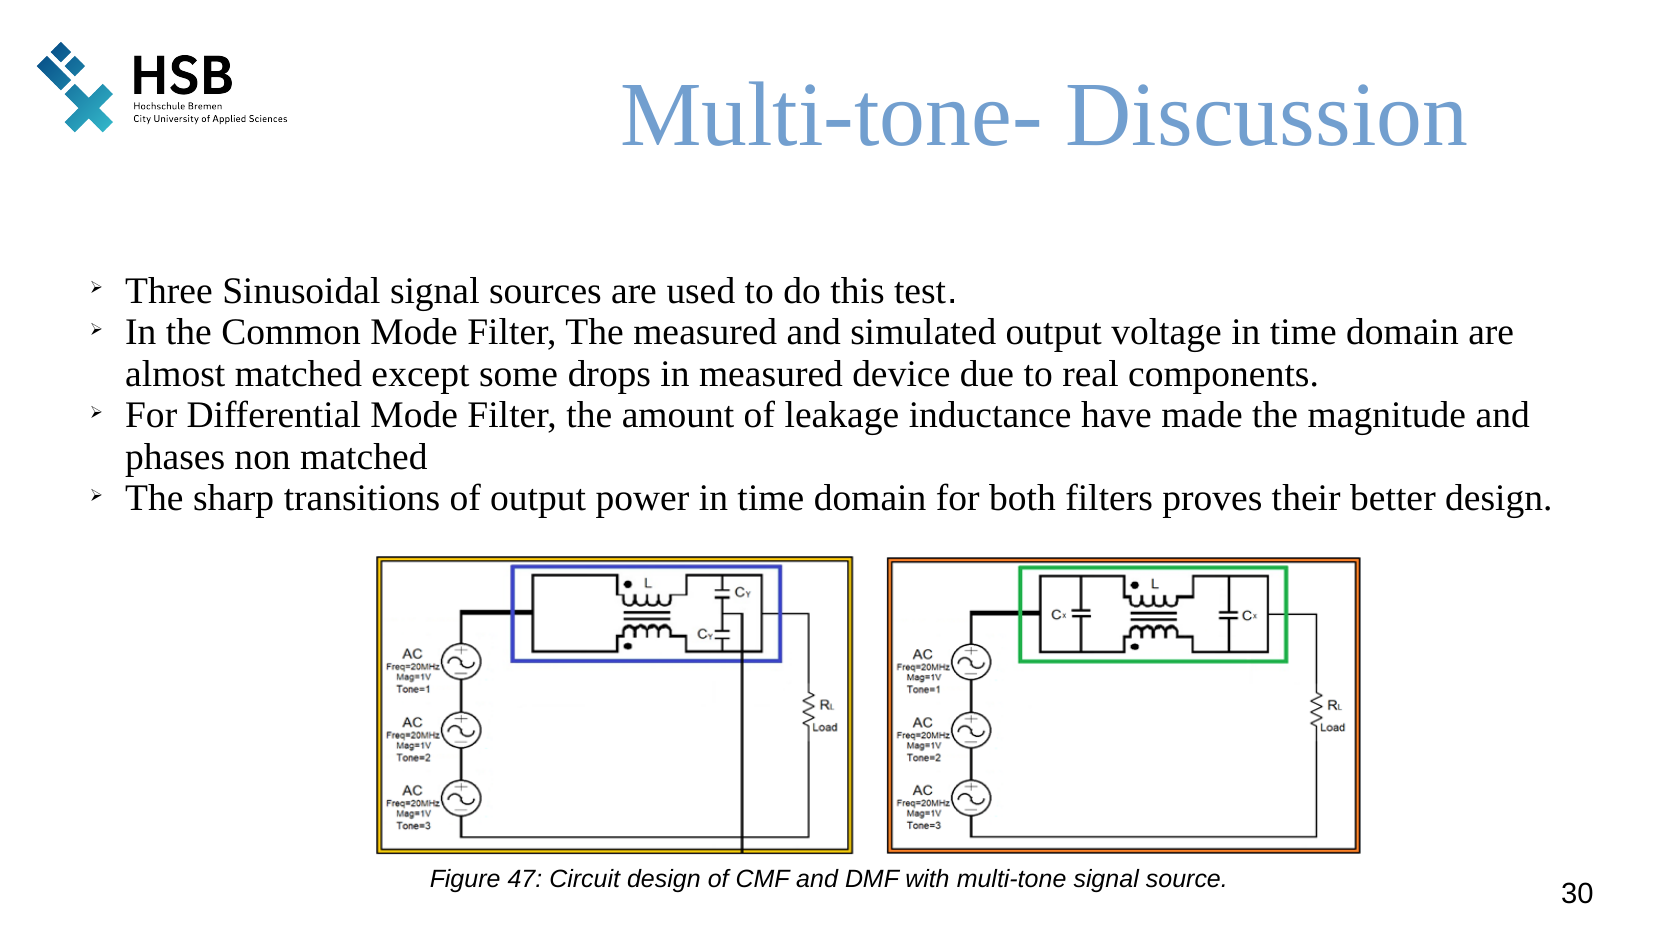

# Multi-tone- Discussion
Three Sinusoidal signal sources are used to do this test.
In the Common Mode Filter, The measured and simulated output voltage in time domain are almost matched except some drops in measured device due to real components.
For Differential Mode Filter, the amount of leakage inductance have made the magnitude and phases non matched
The sharp transitions of output power in time domain for both filters proves their better design.
Figure 47: Circuit design of CMF and DMF with multi-tone signal source.